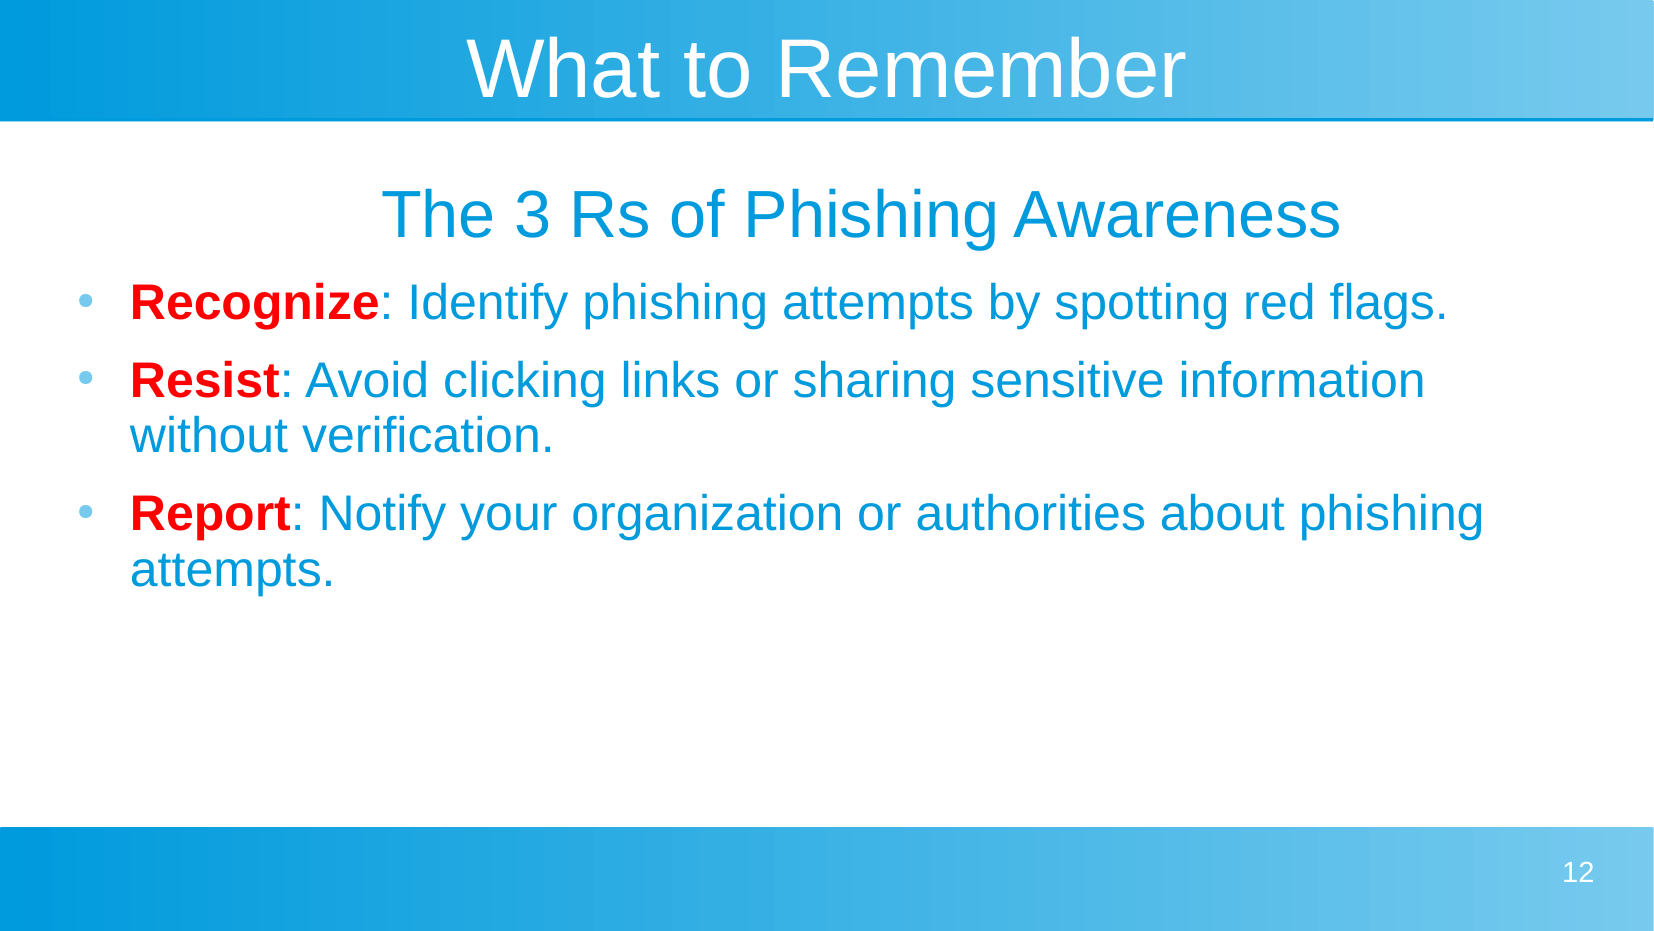

# What to Remember
The 3 Rs of Phishing Awareness
Recognize: Identify phishing attempts by spotting red flags.
Resist: Avoid clicking links or sharing sensitive information without verification.
Report: Notify your organization or authorities about phishing attempts.
12